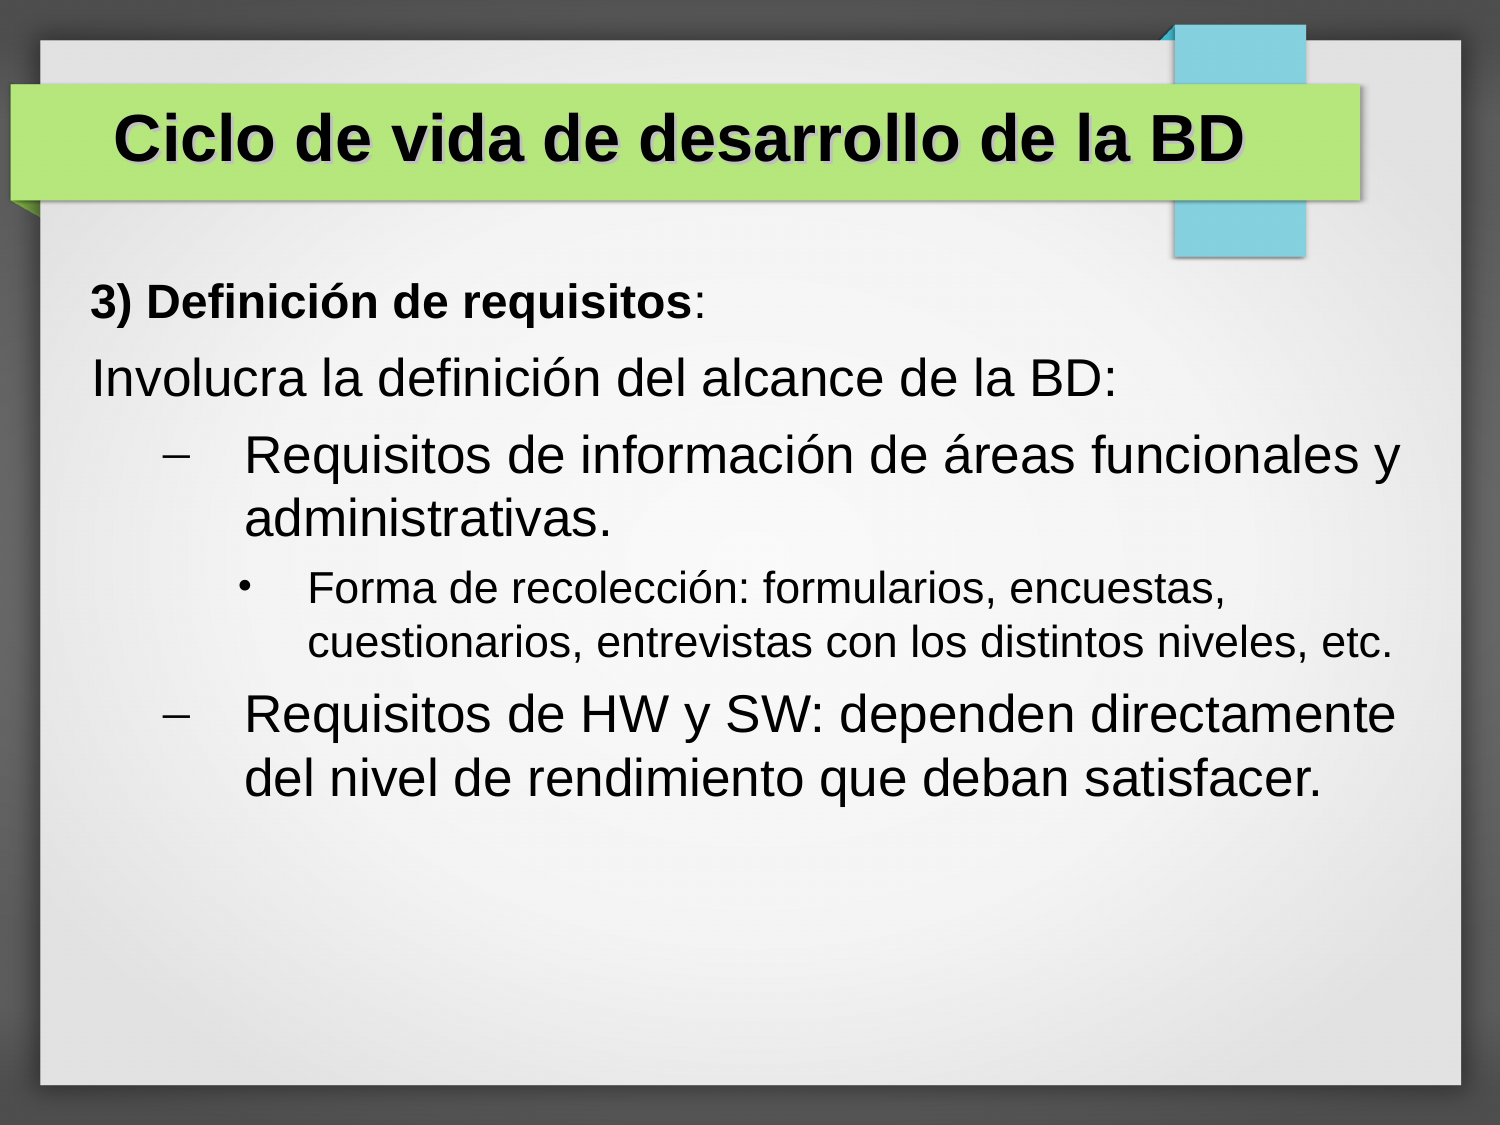

# Ciclo de vida de desarrollo de la BD
3) Definición de requisitos:
Involucra la definición del alcance de la BD:
Requisitos de información de áreas funcionales y administrativas.
Forma de recolección: formularios, encuestas, cuestionarios, entrevistas con los distintos niveles, etc.
Requisitos de HW y SW: dependen directamente del nivel de rendimiento que deban satisfacer.